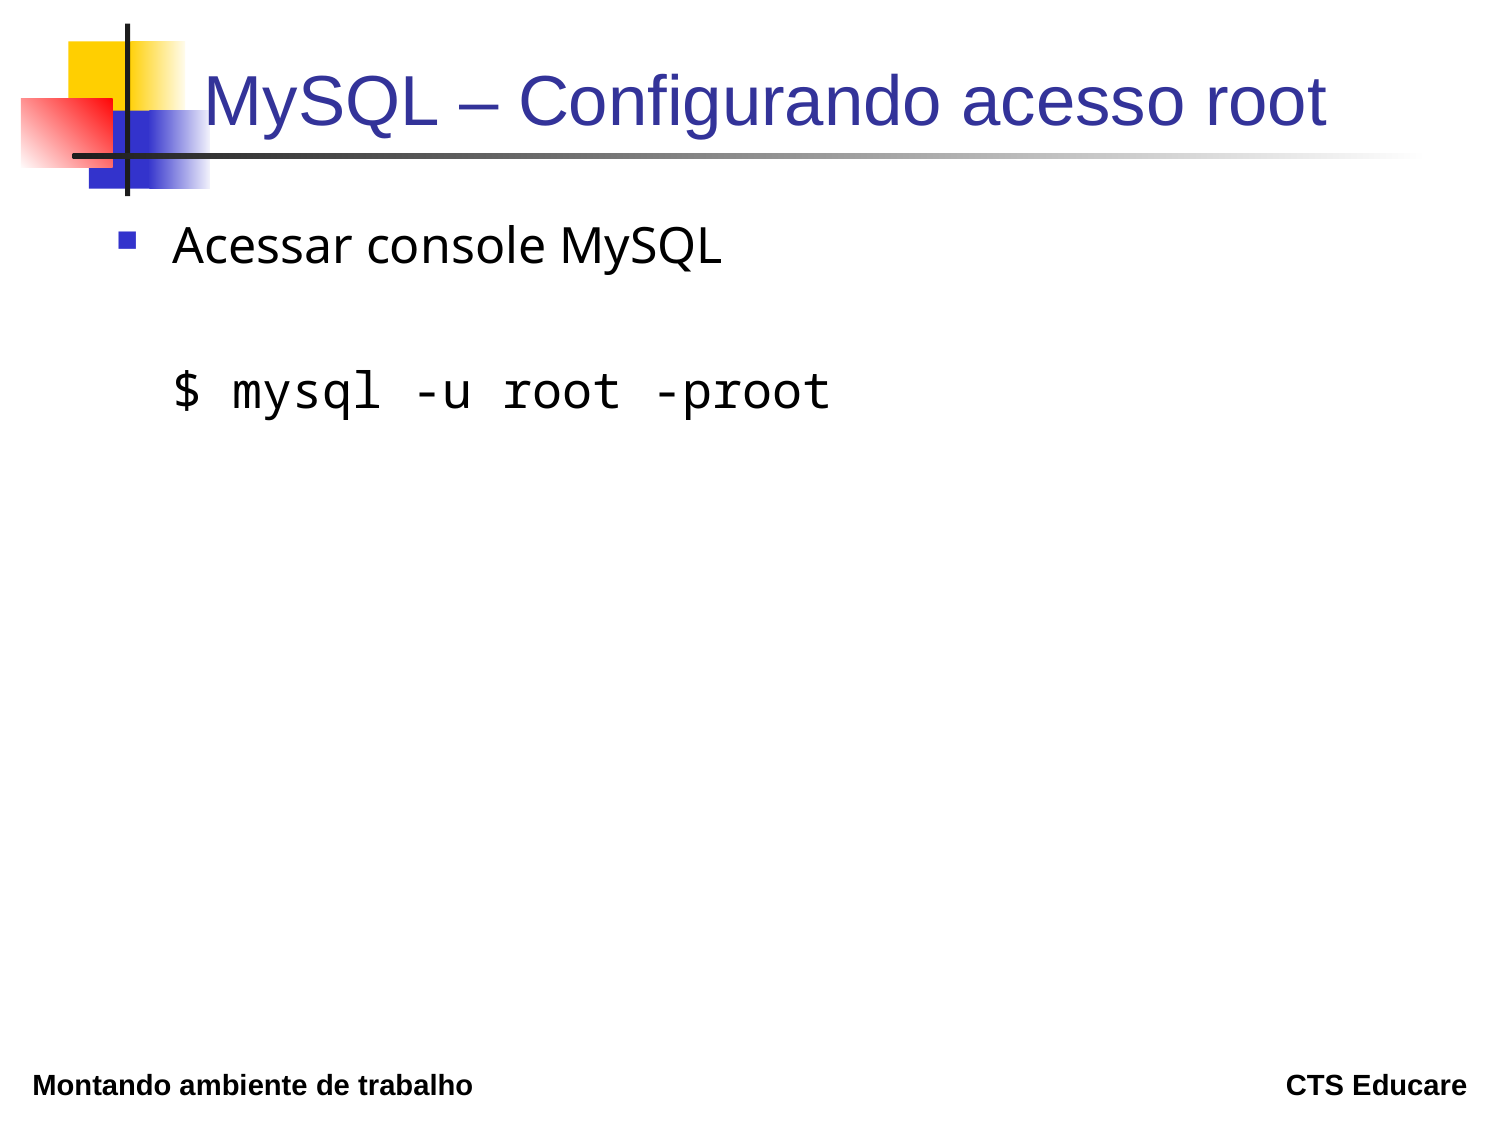

# MySQL – Configurando acesso root
Acessar console MySQL
$ mysql -u root -proot